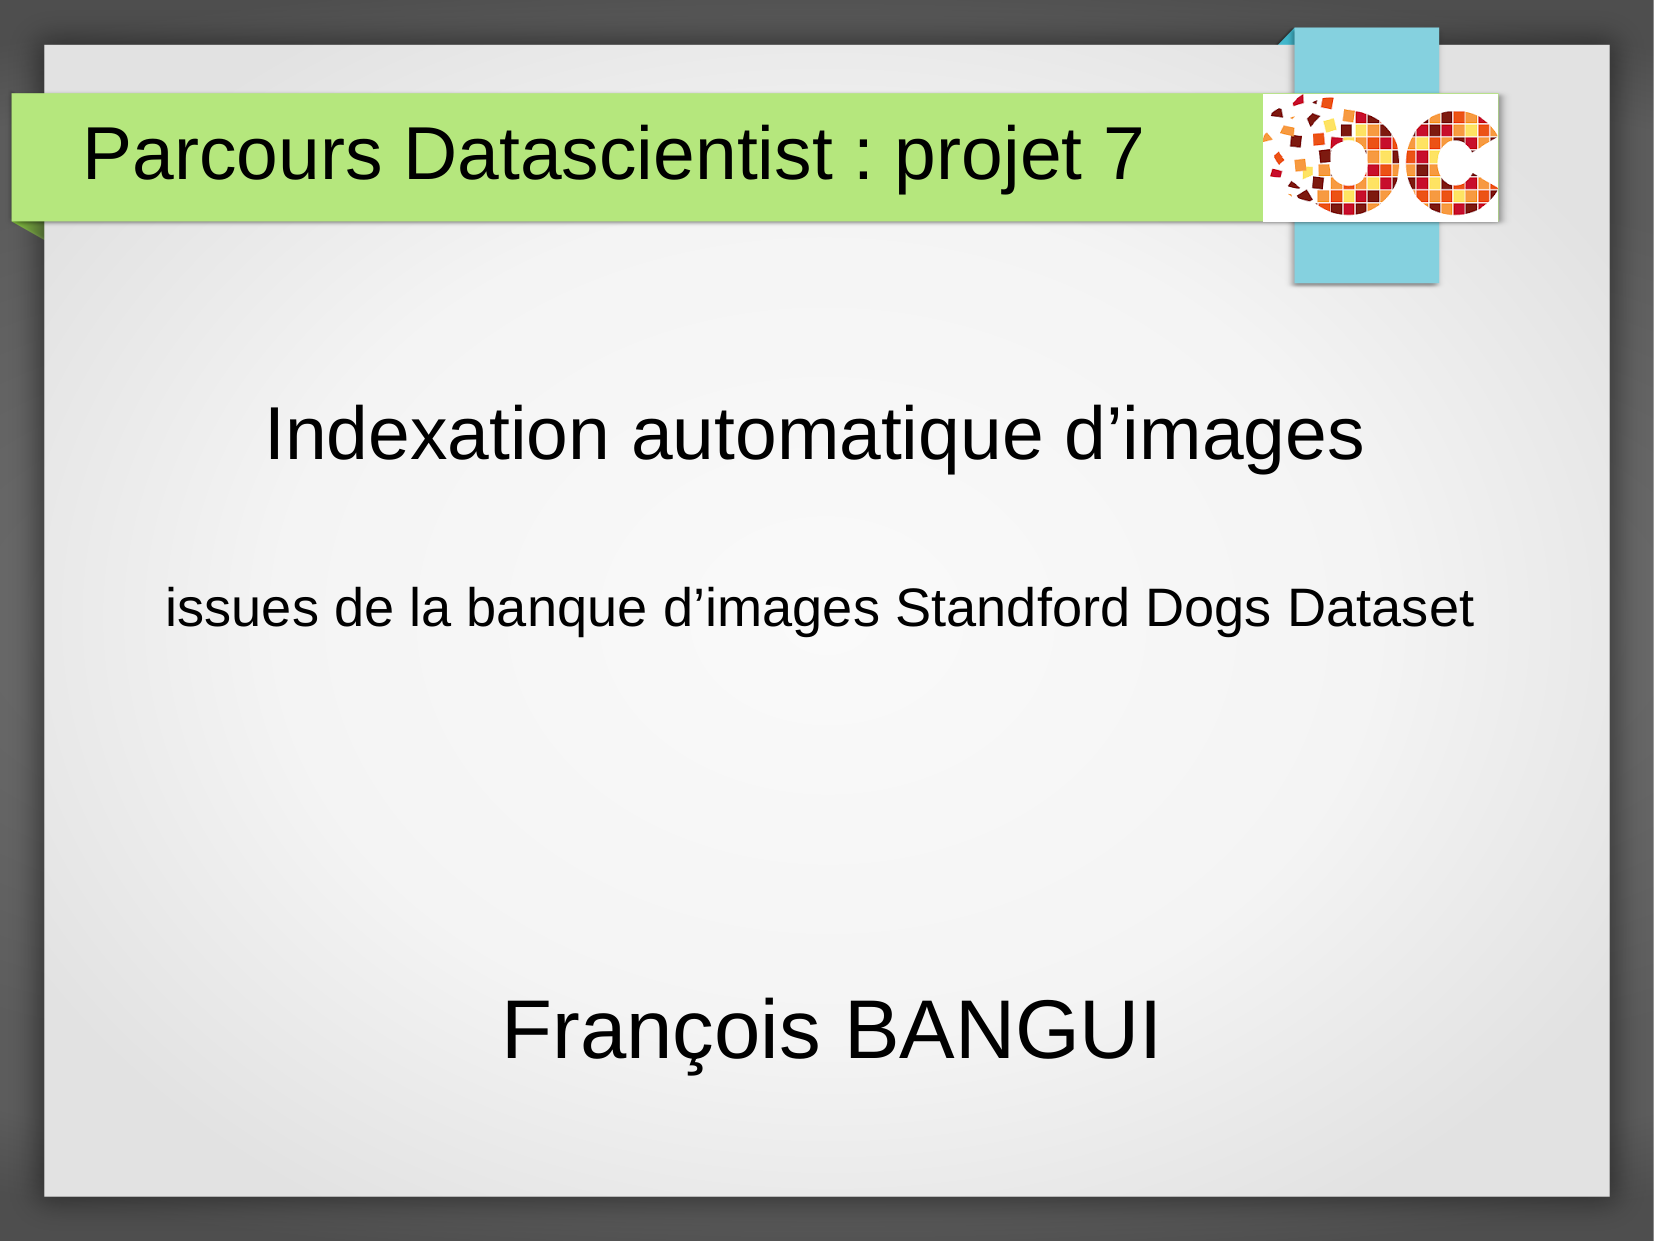

# Parcours Datascientist : projet 7
Indexation automatique d’images
issues de la banque d’images Standford Dogs Dataset
François BANGUI